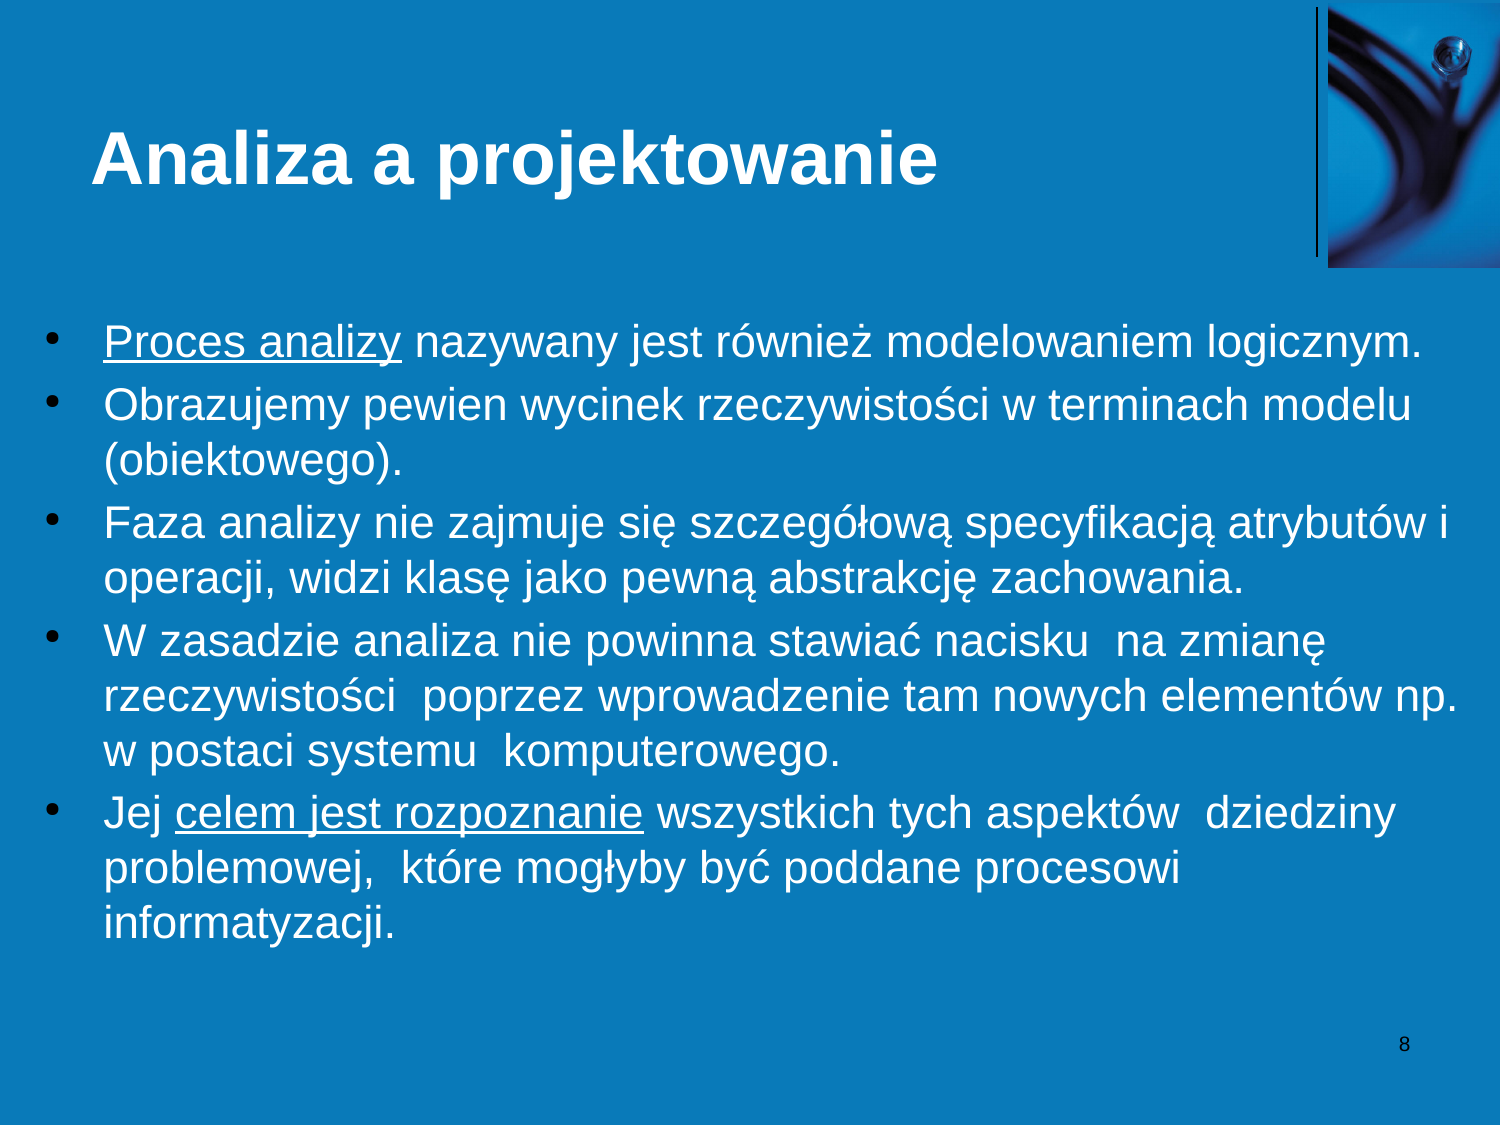

# Analiza a projektowanie
Proces analizy nazywany jest również modelowaniem logicznym.
Obrazujemy pewien wycinek rzeczywistości w terminach modelu (obiektowego).
Faza analizy nie zajmuje się szczegółową specyfikacją atrybutów i operacji, widzi klasę jako pewną abstrakcję zachowania.
W zasadzie analiza nie powinna stawiać nacisku na zmianę rzeczywistości poprzez wprowadzenie tam nowych elementów np. w postaci systemu komputerowego.
Jej celem jest rozpoznanie wszystkich tych aspektów dziedziny problemowej, które mogłyby być poddane procesowi informatyzacji.
8